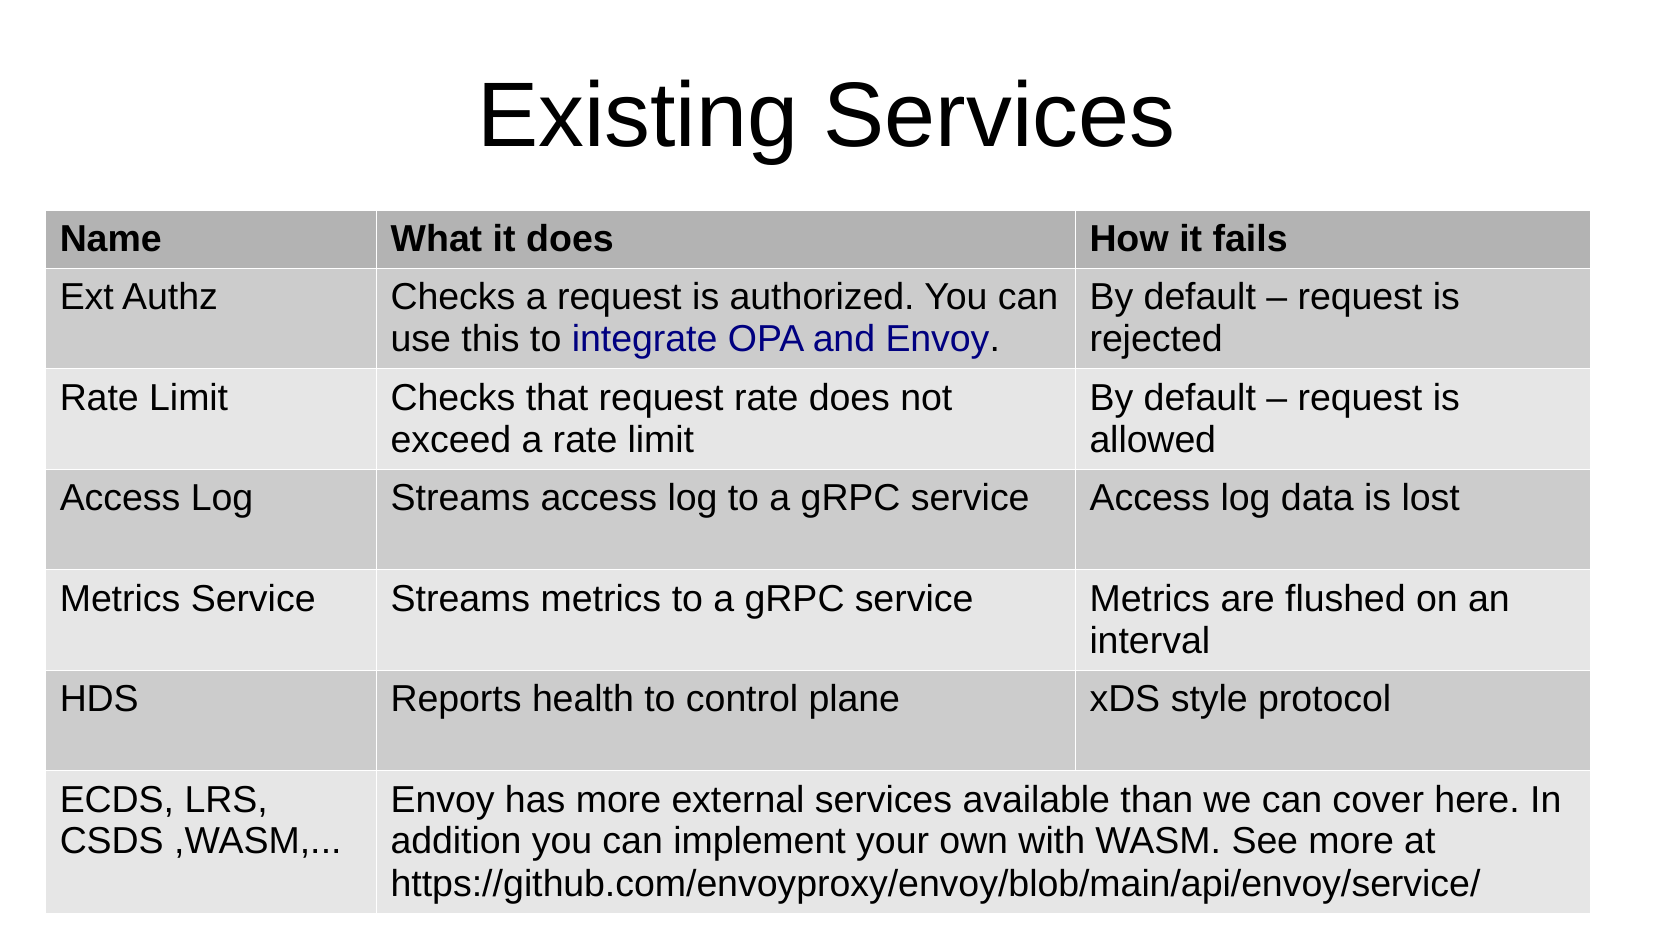

# Existing Services
| Name | What it does | How it fails |
| --- | --- | --- |
| Ext Authz | Checks a request is authorized. You can use this to integrate OPA and Envoy. | By default – request is rejected |
| Rate Limit | Checks that request rate does not exceed a rate limit | By default – request is allowed |
| Access Log | Streams access log to a gRPC service | Access log data is lost |
| Metrics Service | Streams metrics to a gRPC service | Metrics are flushed on an interval |
| HDS | Reports health to control plane | xDS style protocol |
| ECDS, LRS, CSDS ,WASM,... | Envoy has more external services available than we can cover here. In addition you can implement your own with WASM. See more at https://github.com/envoyproxy/envoy/blob/main/api/envoy/service/ | |